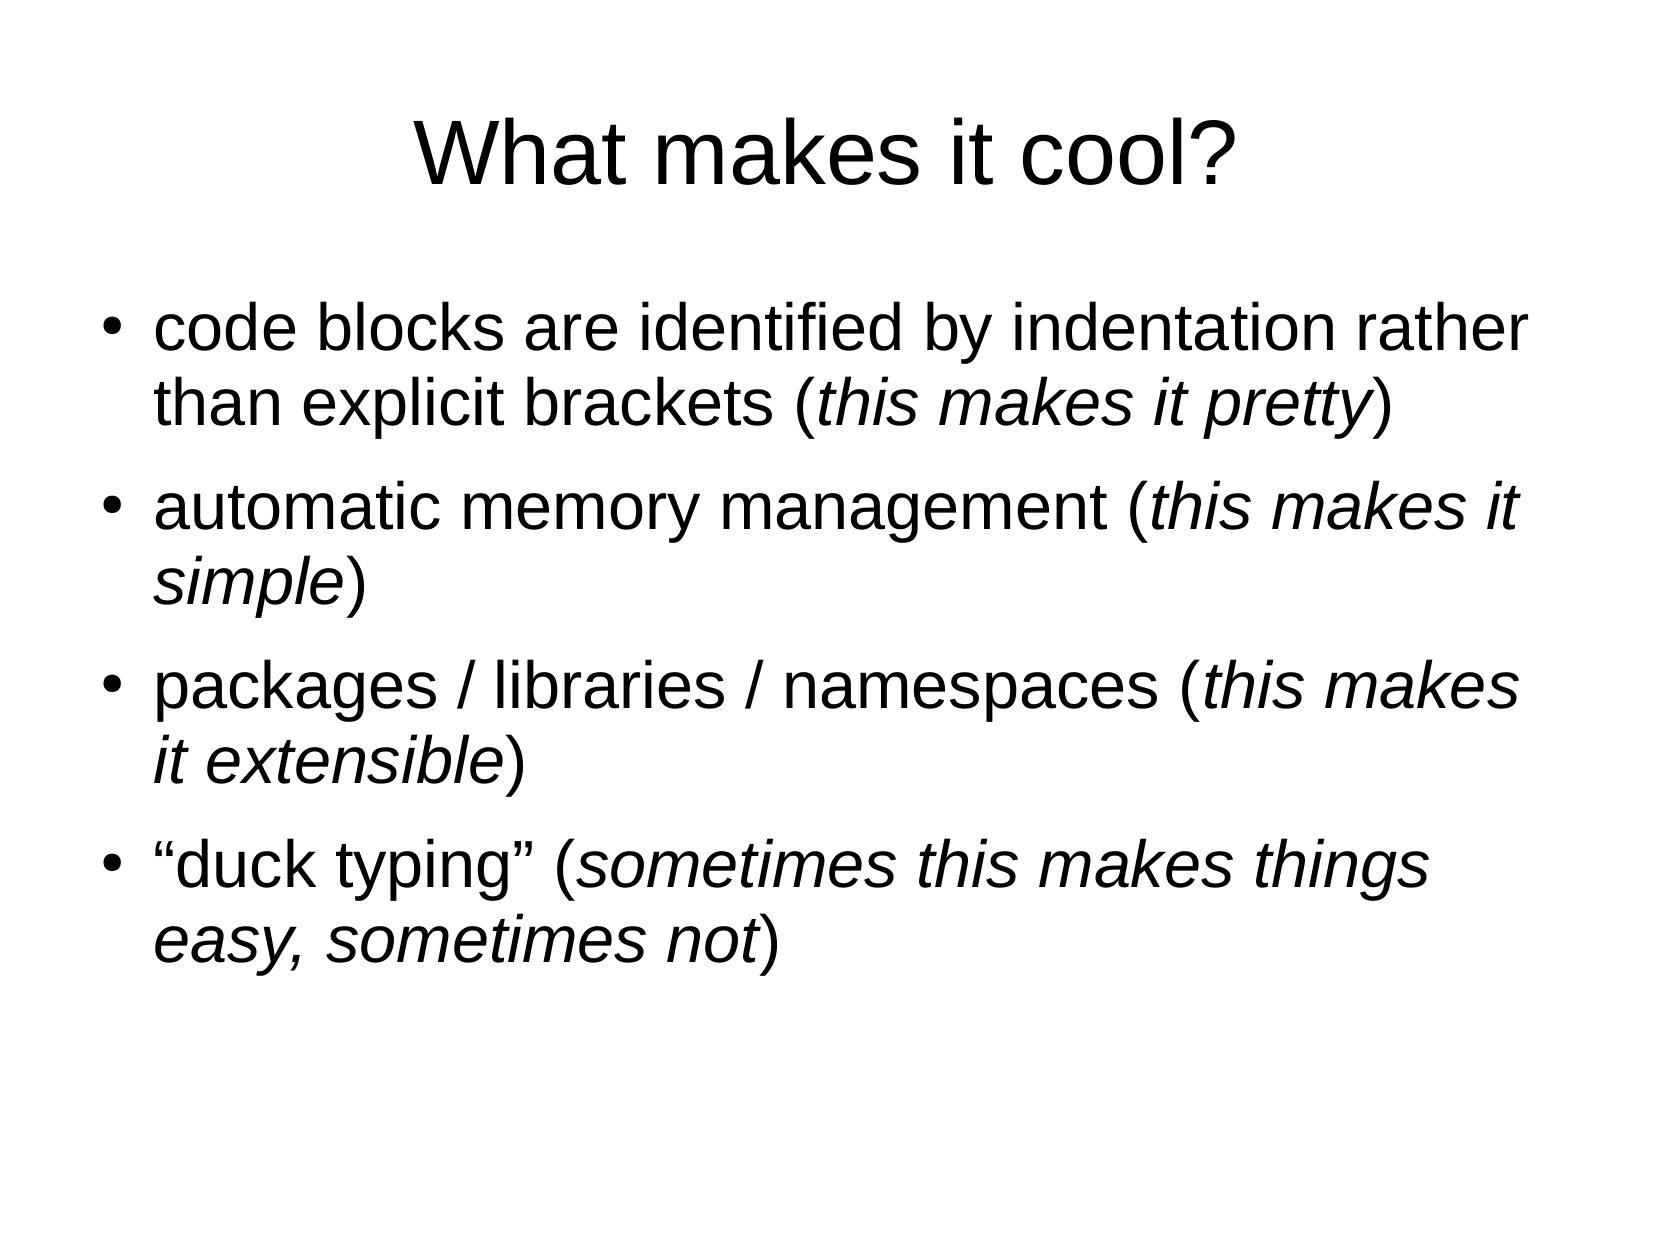

# What makes it cool?
code blocks are identified by indentation rather than explicit brackets (this makes it pretty)
automatic memory management (this makes it simple)
packages / libraries / namespaces (this makes it extensible)
“duck typing” (sometimes this makes things easy, sometimes not)